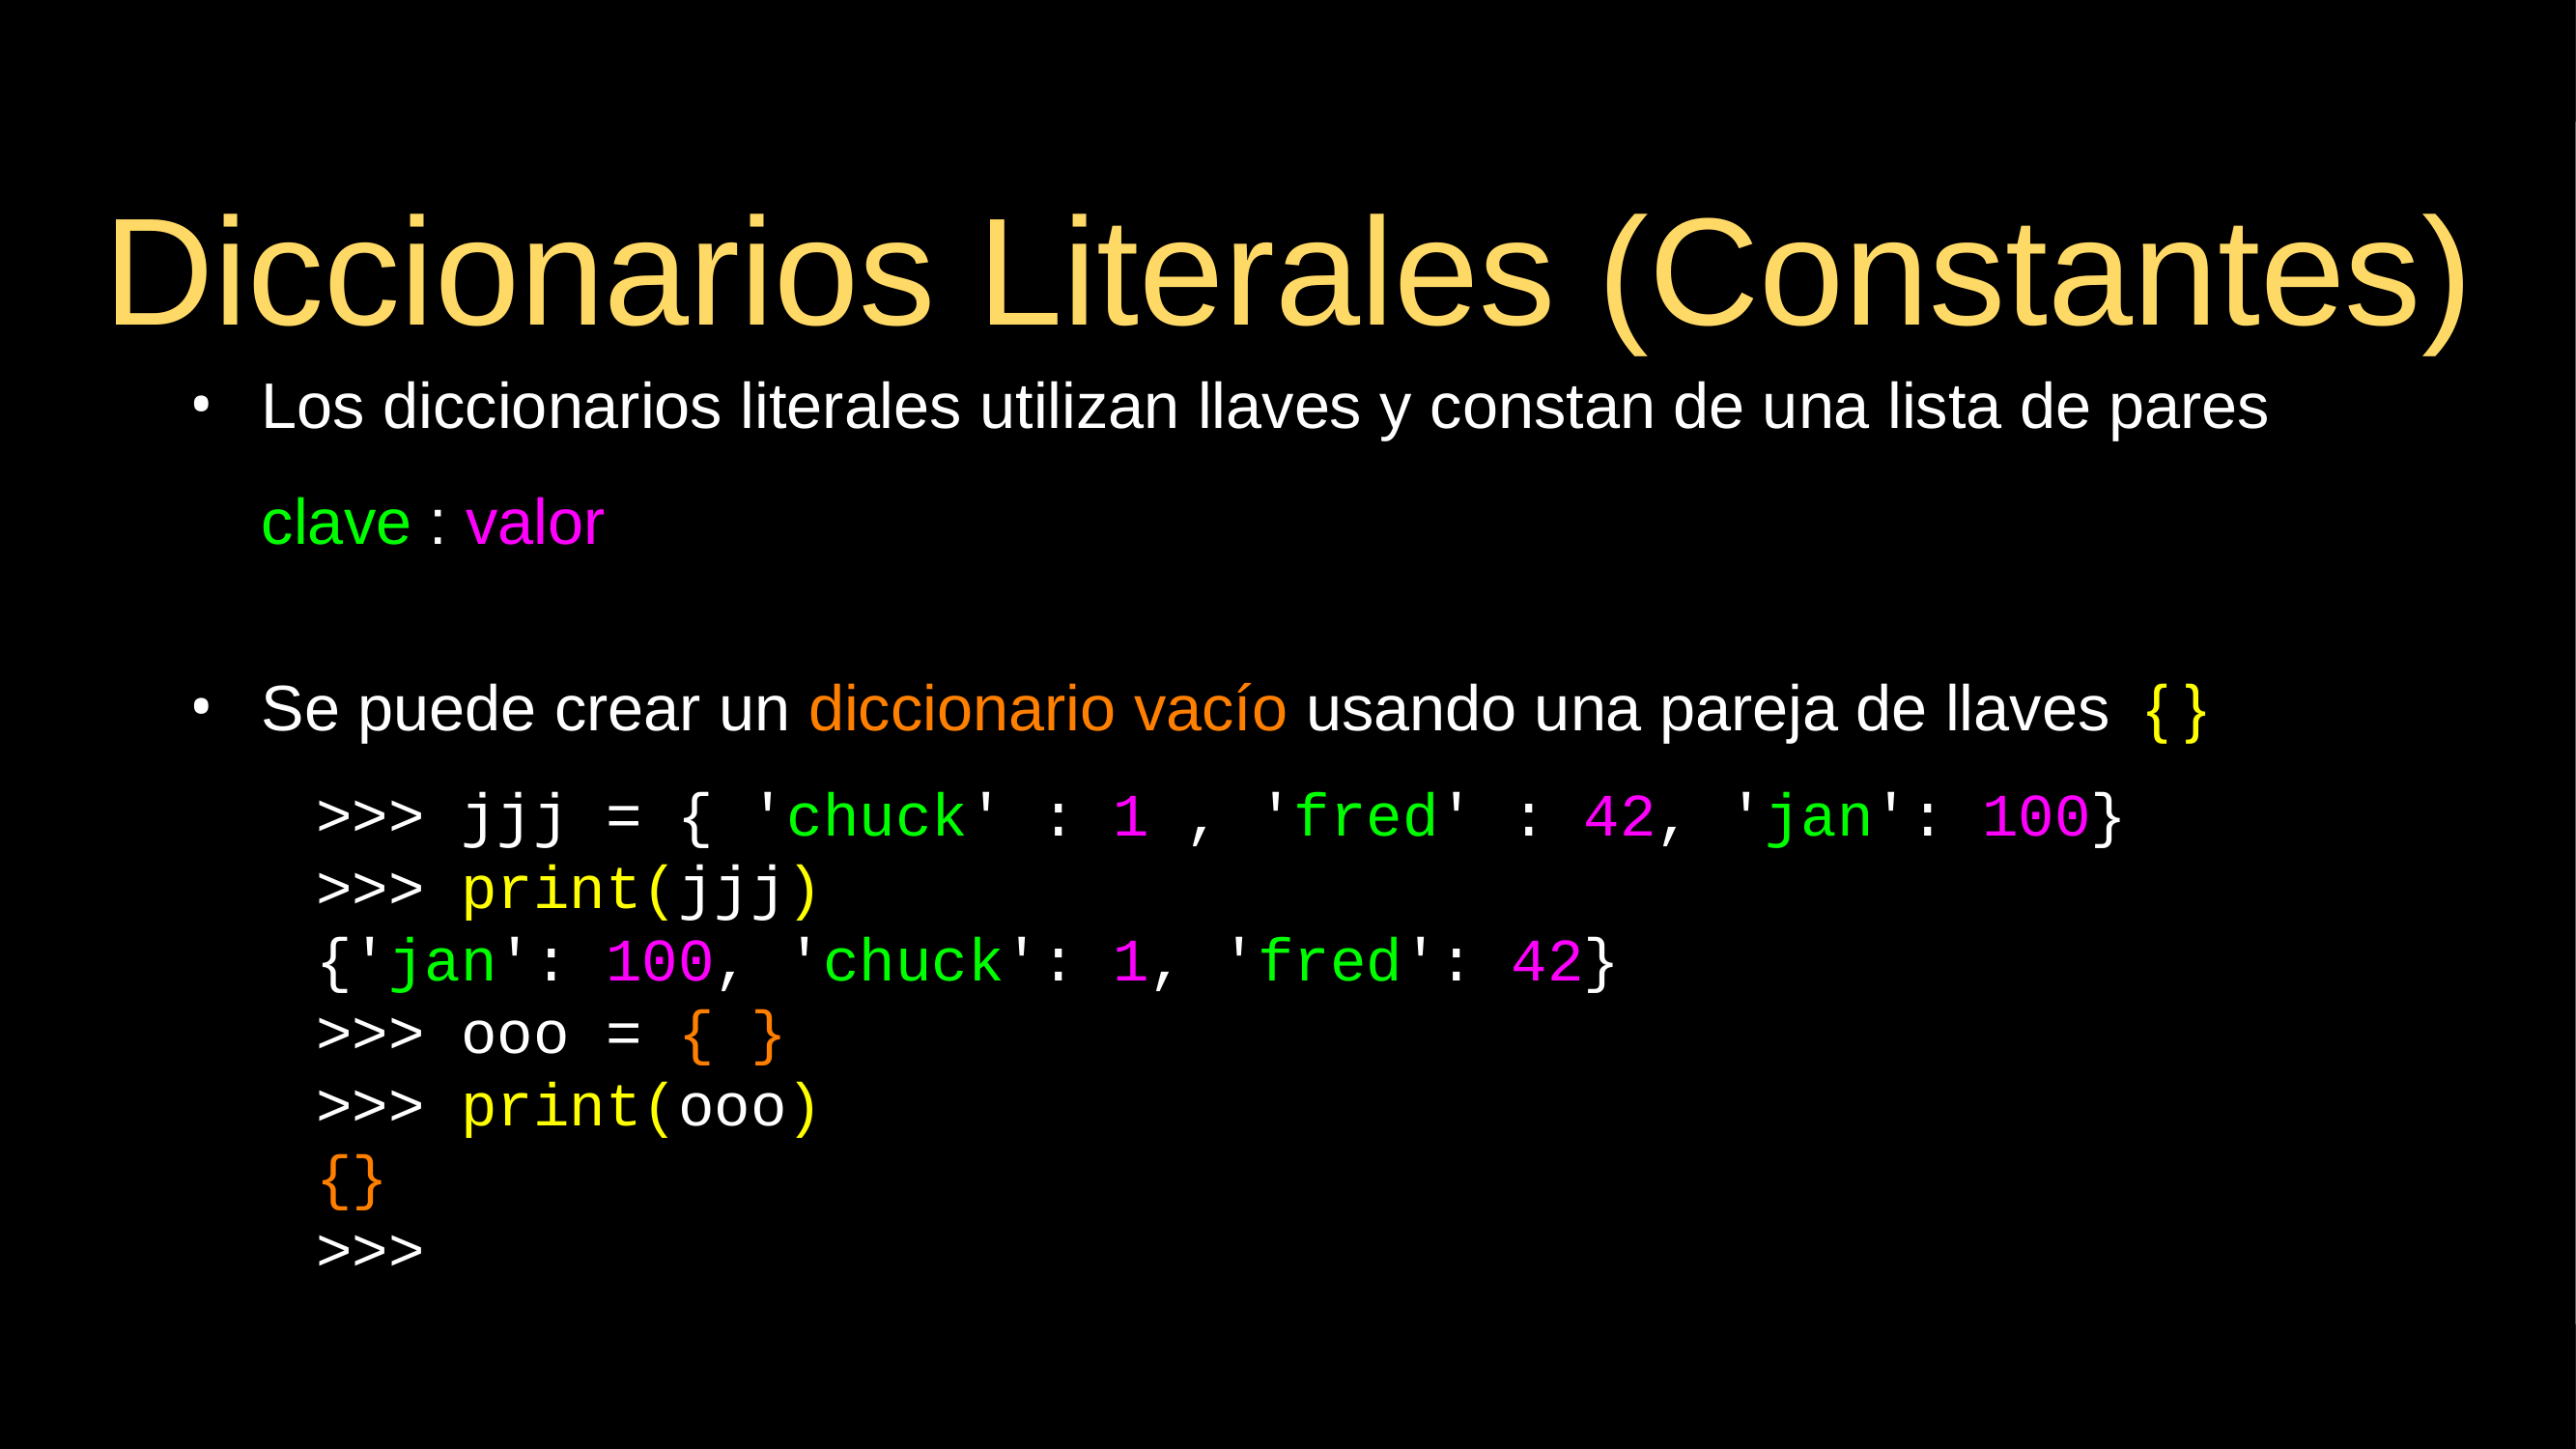

# Diccionarios Literales (Constantes)
Los diccionarios literales utilizan llaves y constan de una lista de pares clave : valor
Se puede crear un diccionario vacío usando una pareja de llaves { }
>>> jjj = { 'chuck' : 1 , 'fred' : 42, 'jan': 100}
>>> print(jjj)
{'jan': 100, 'chuck': 1, 'fred': 42}
>>> ooo = { }
>>> print(ooo)
{}
>>>